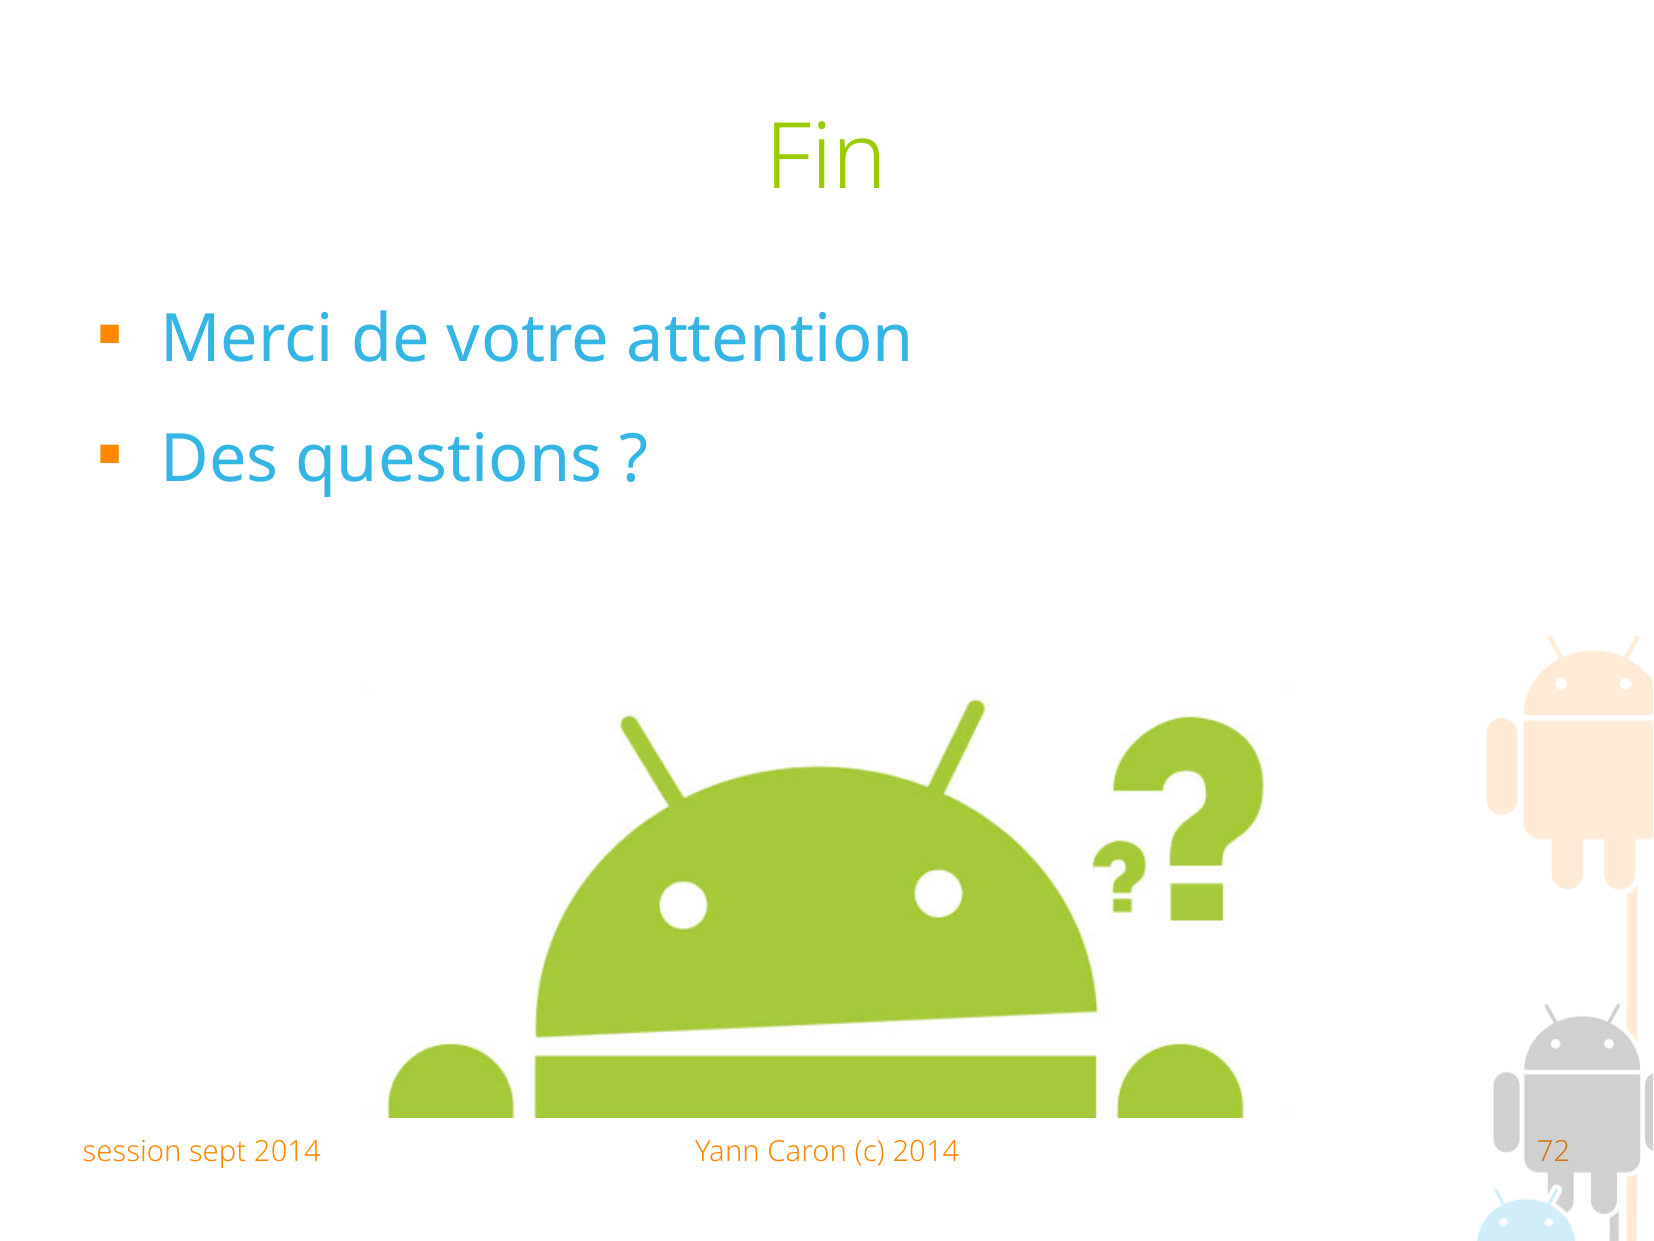

# Fin
Merci de votre attention
Des questions ?
session sept 2014
Yann Caron (c) 2014
72